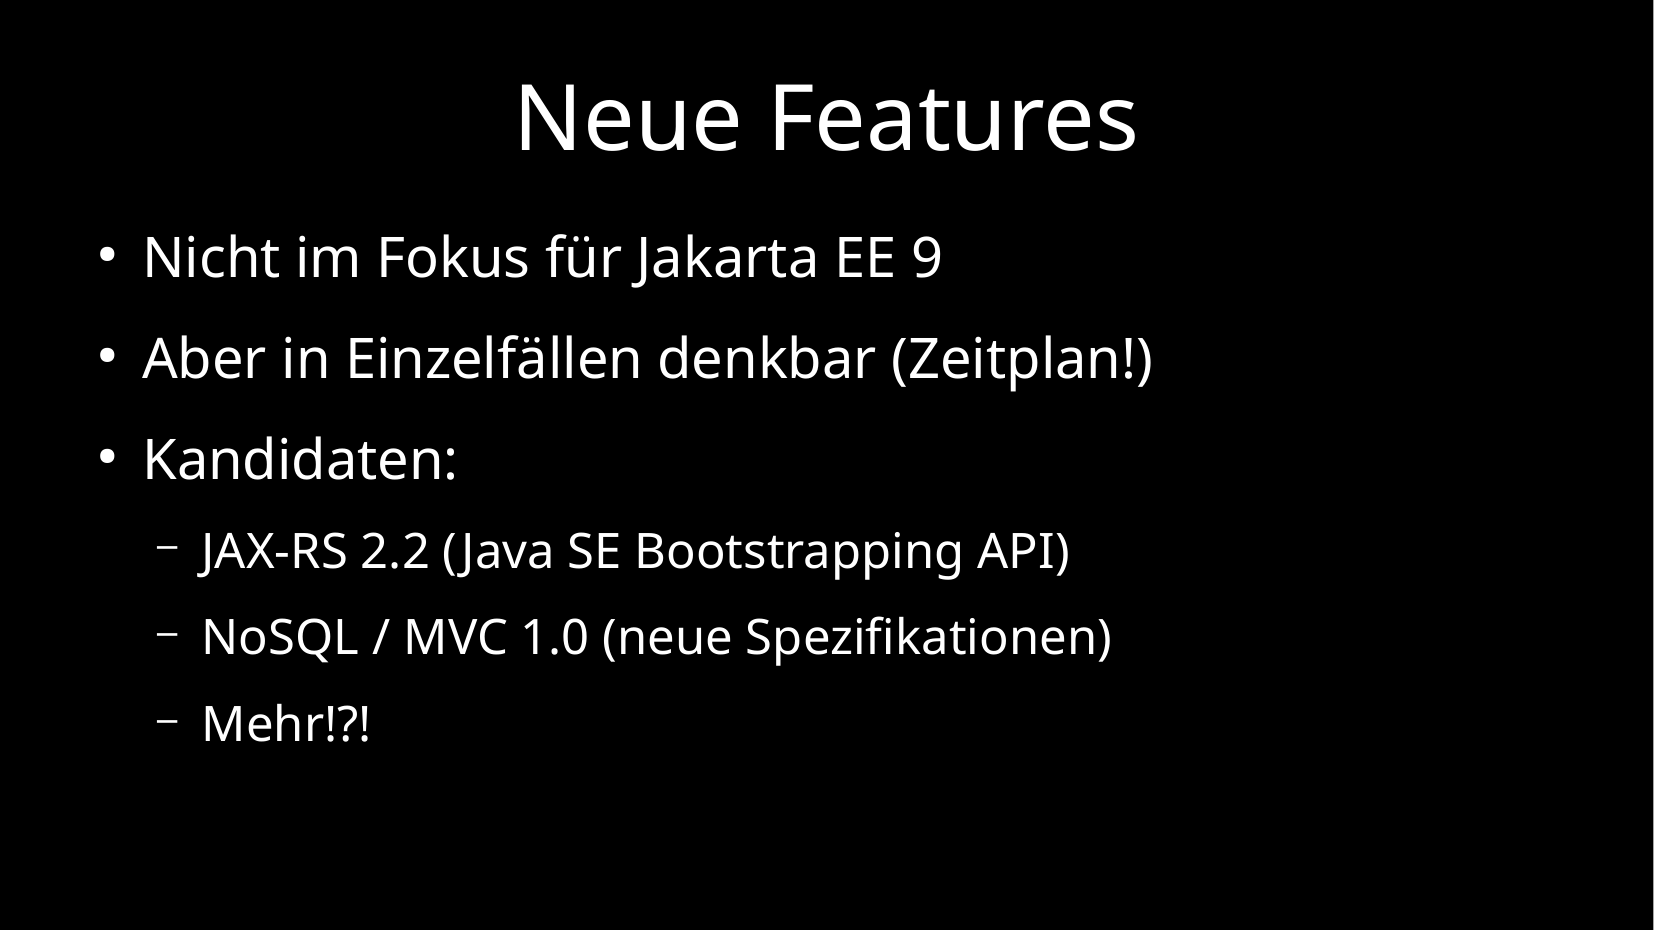

# Neue Features
Nicht im Fokus für Jakarta EE 9
Aber in Einzelfällen denkbar (Zeitplan!)
Kandidaten:
JAX-RS 2.2 (Java SE Bootstrapping API)
NoSQL / MVC 1.0 (neue Spezifikationen)
Mehr!?!